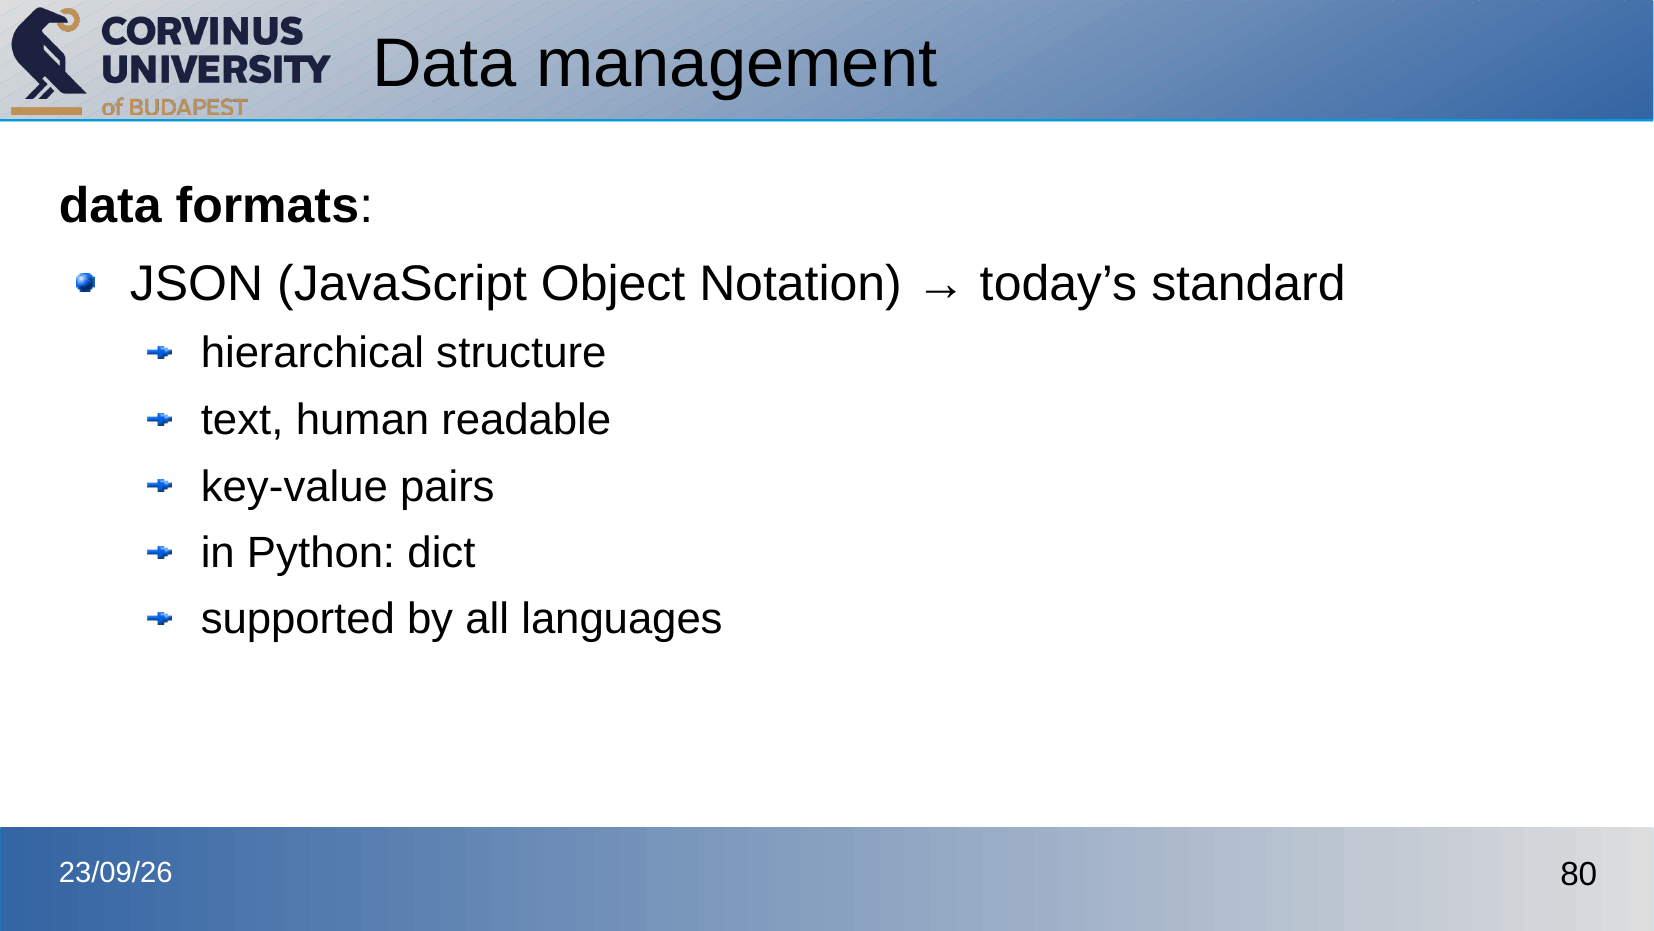

# Data management
data formats:
JSON (JavaScript Object Notation) → today’s standard
hierarchical structure
text, human readable
key-value pairs
in Python: dict
supported by all languages